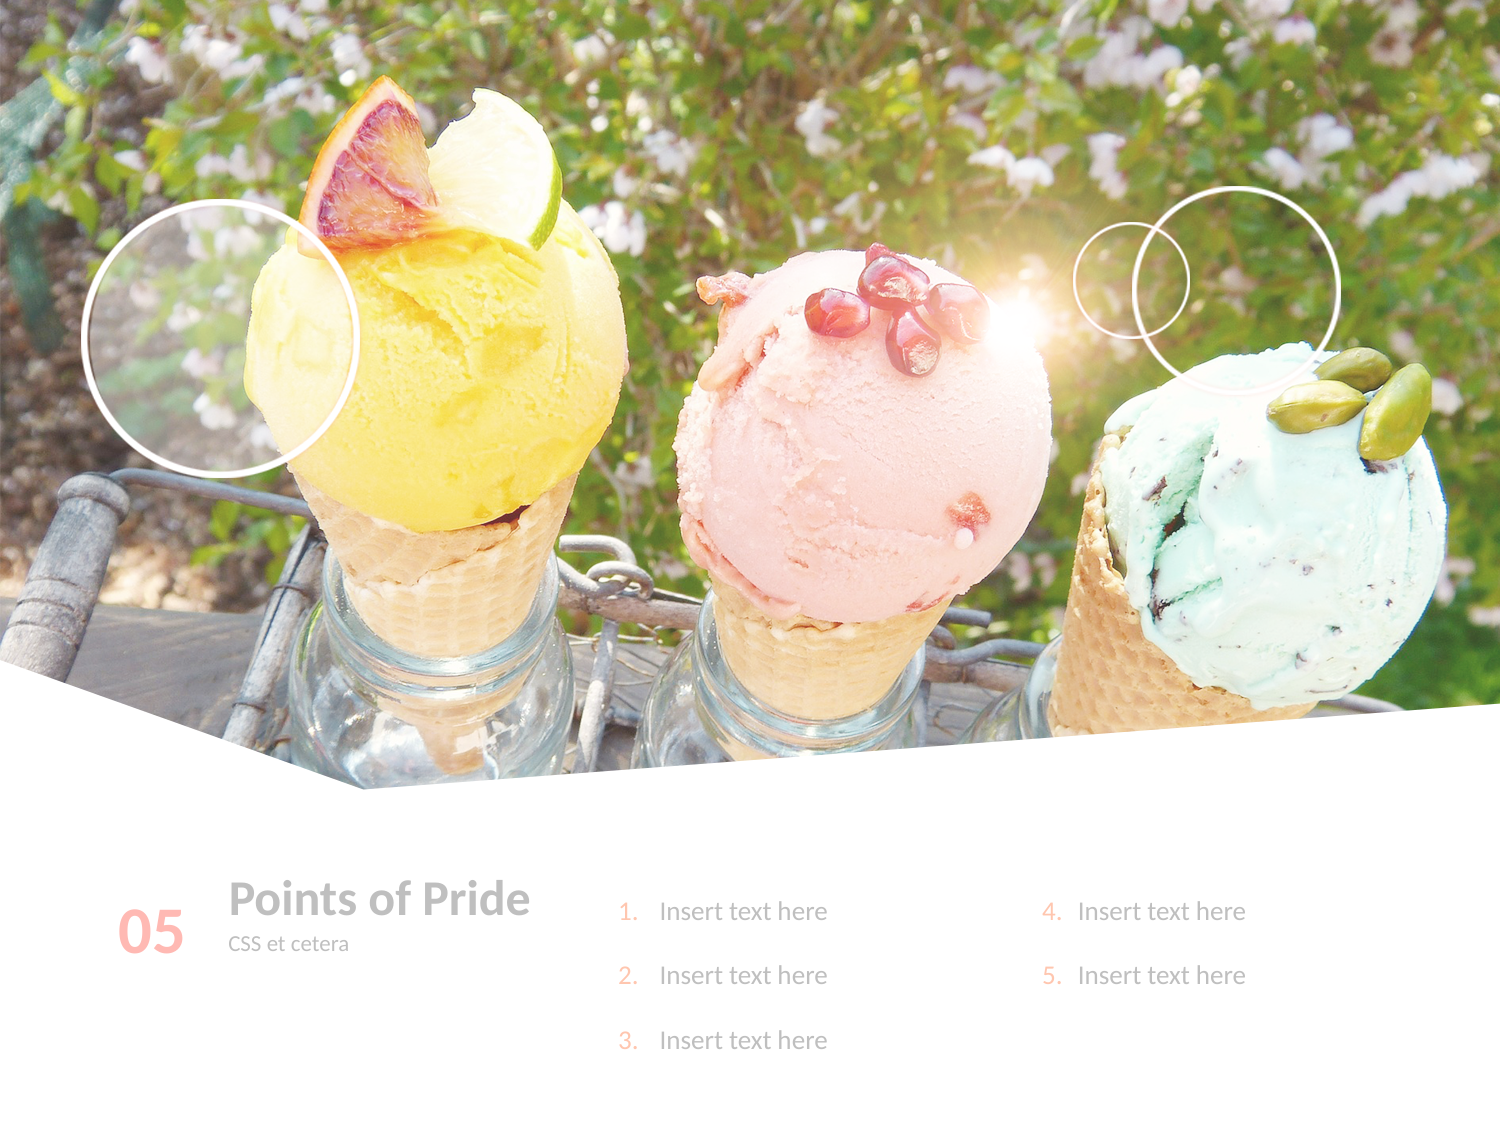

Insert text here
 Insert text here
 Insert text here
Points of Pride
CSS et cetera
05
 Insert text here
 Insert text here